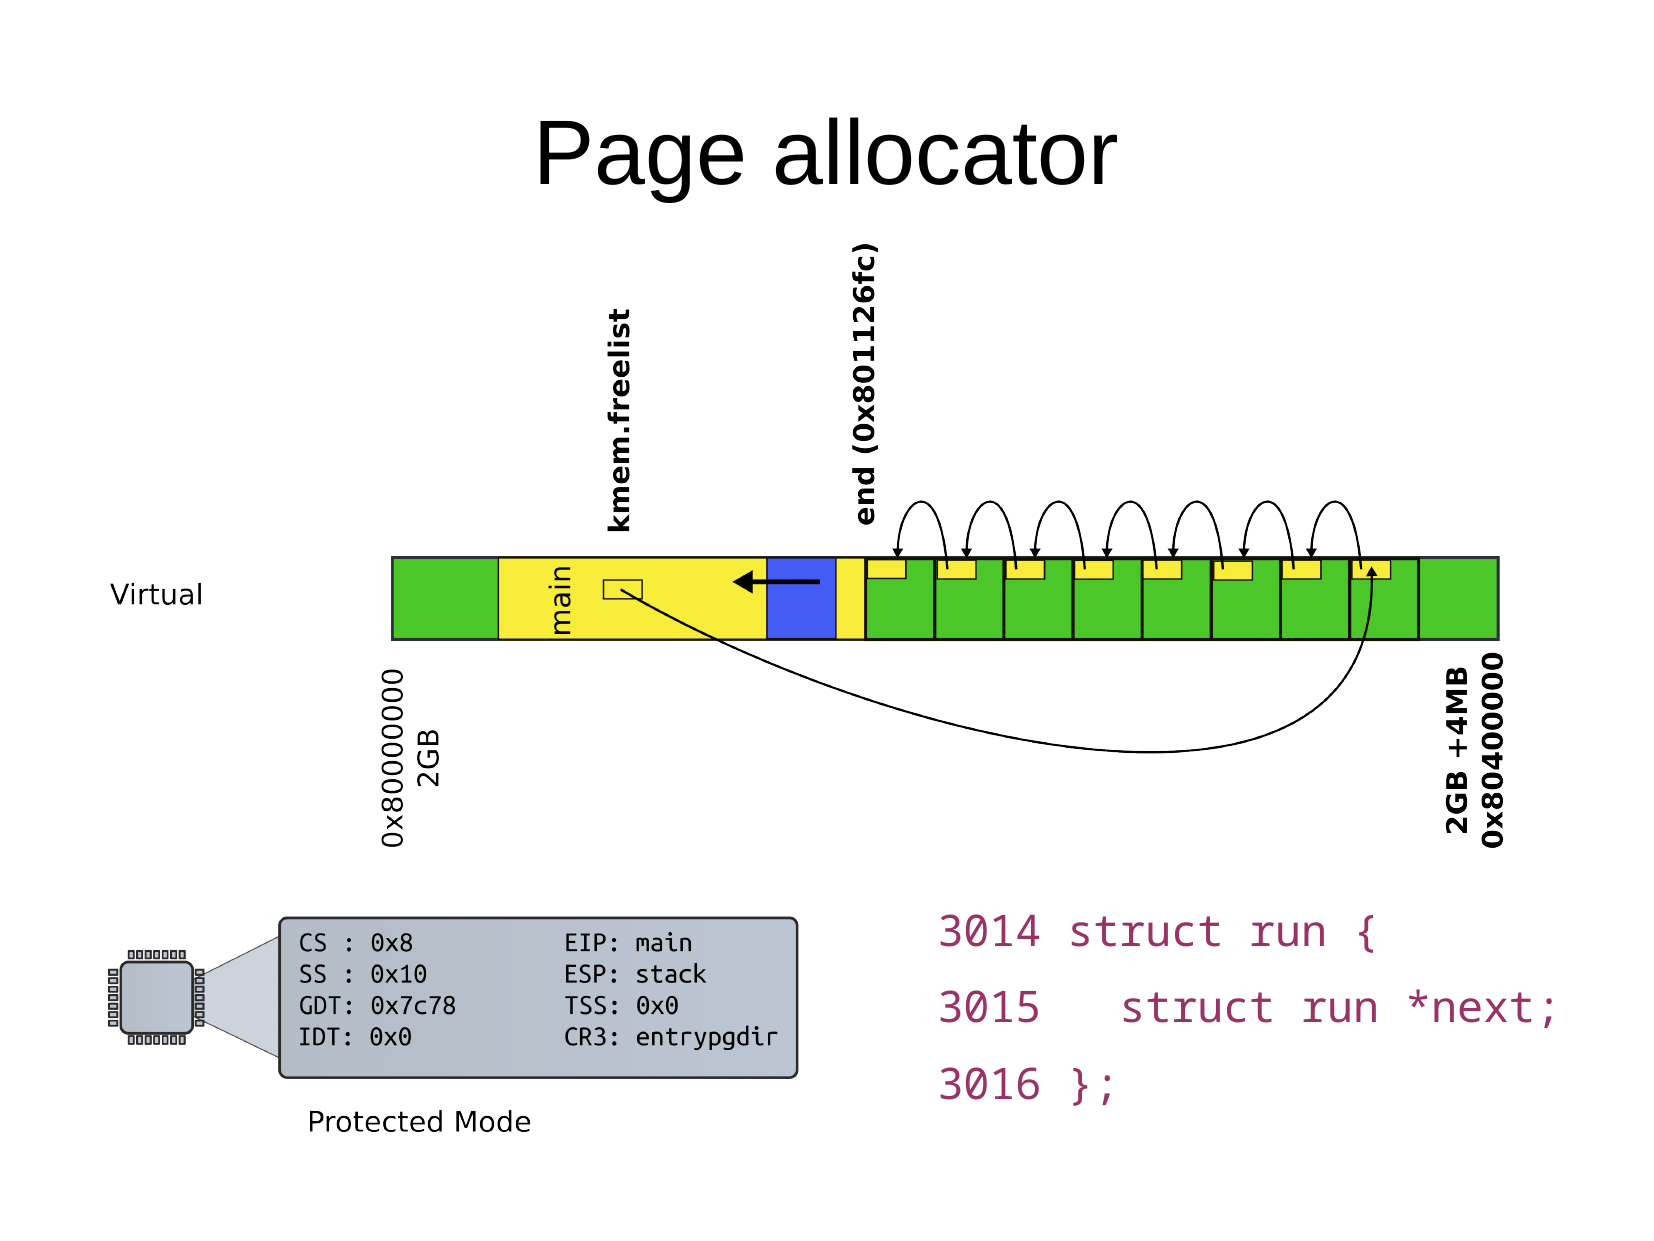

# Page allocator
3014 struct run {
3015 struct run *next;
3016 };